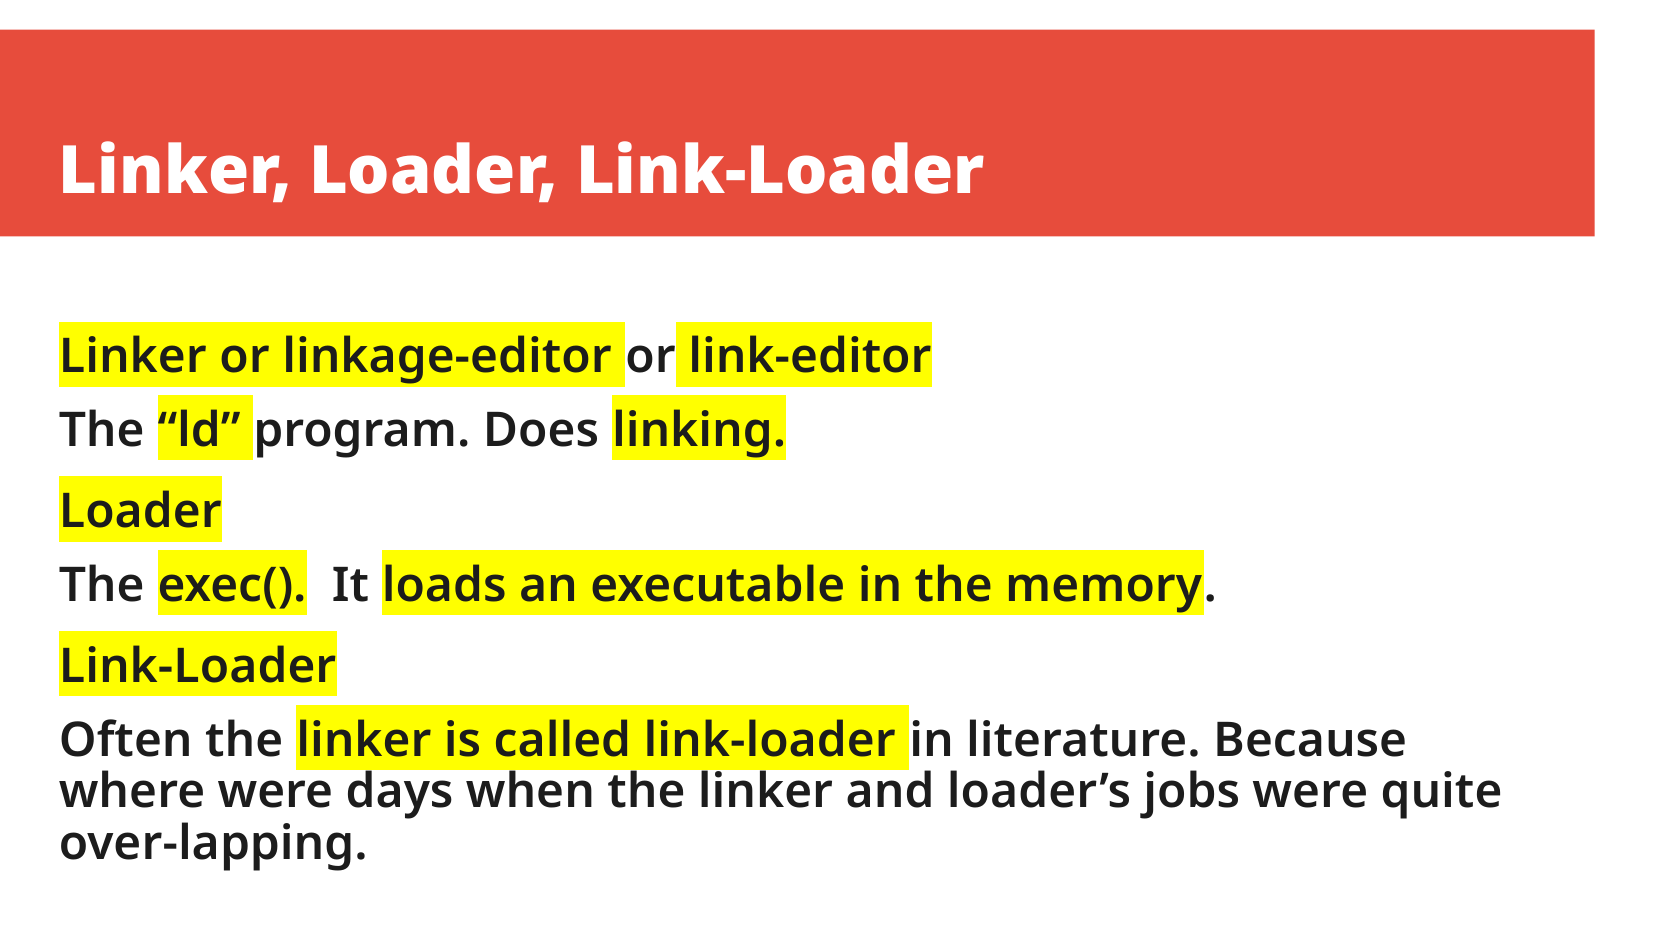

# Linker, Loader, Link-Loader
Linker or linkage-editor or link-editor
The “ld” program. Does linking.
Loader
The exec(). It loads an executable in the memory.
Link-Loader
Often the linker is called link-loader in literature. Because where were days when the linker and loader’s jobs were quite over-lapping.